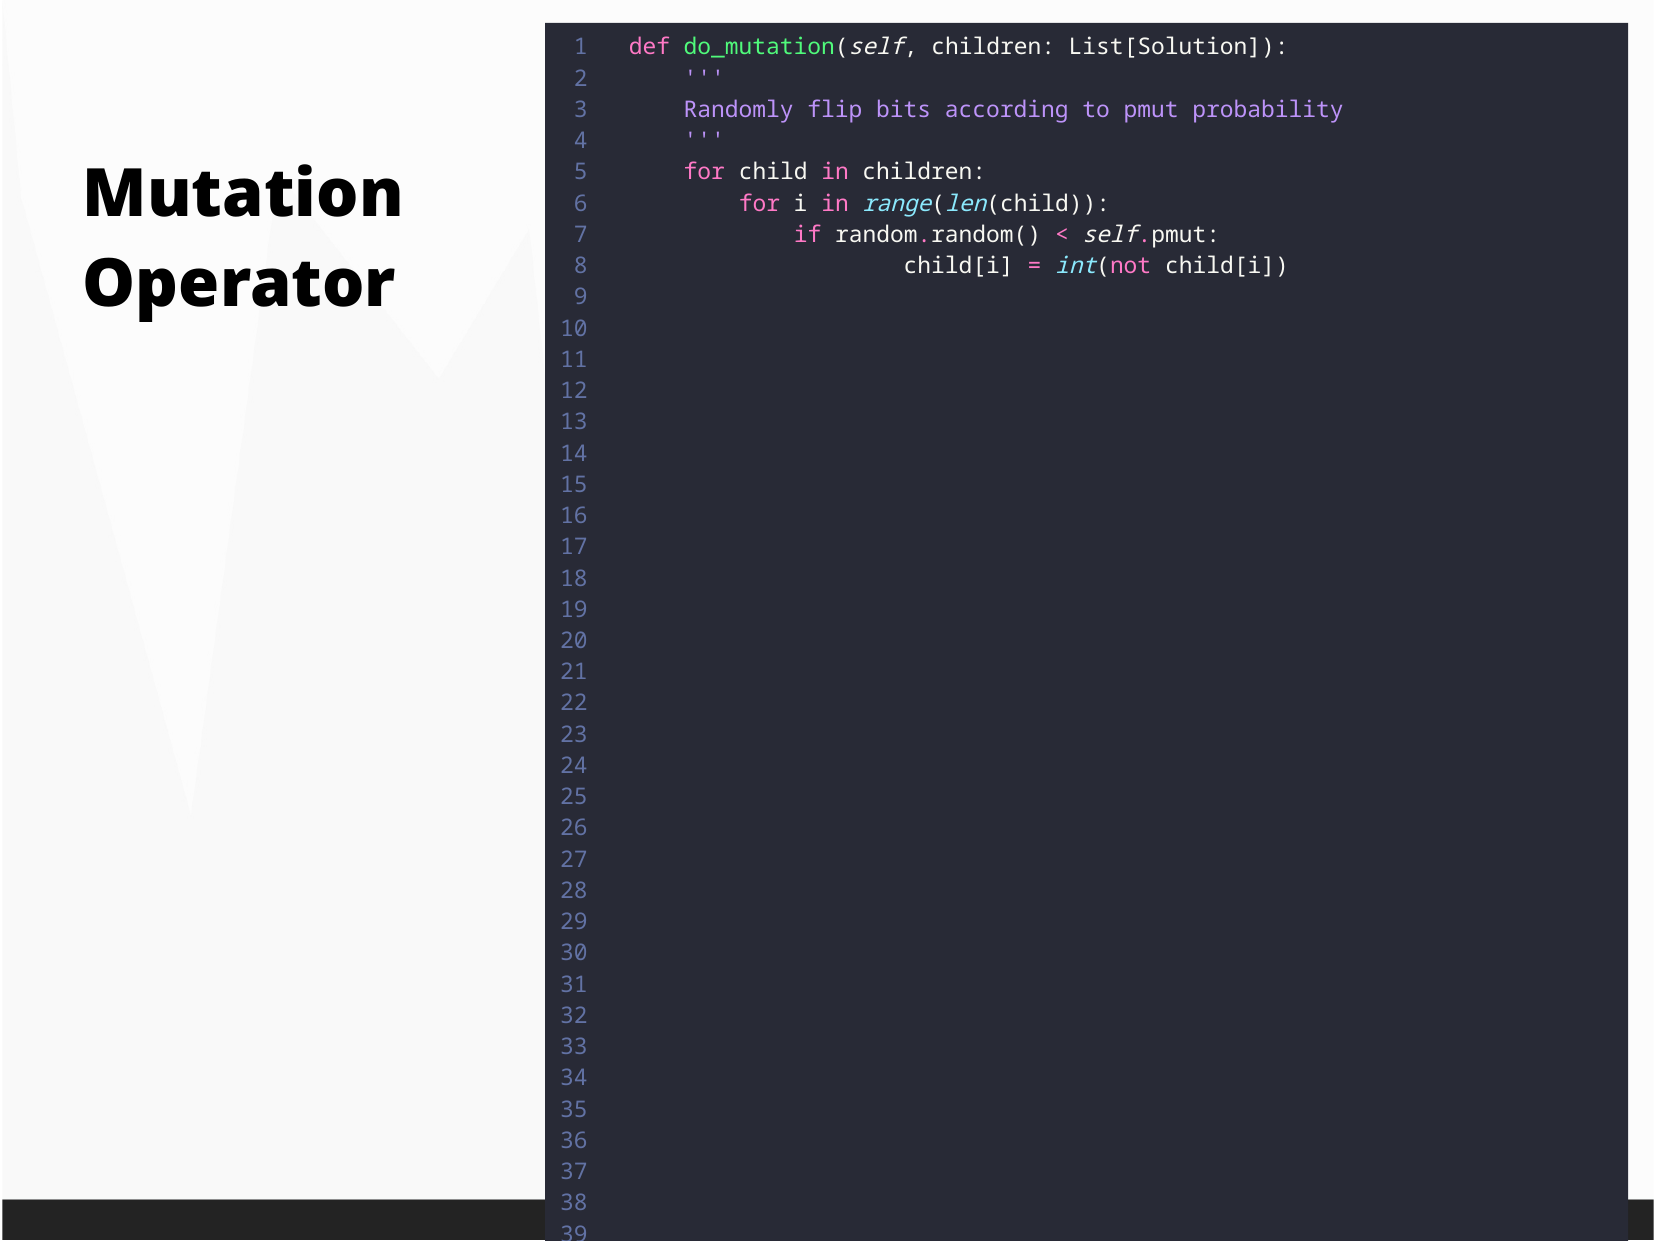

1 def do_mutation(self, children: List[Solution]):
 2 '''
 3 Randomly flip bits according to pmut probability
 4 '''
 5 for child in children:
 6 for i in range(len(child)):
 7 if random.random() < self.pmut:
 8 child[i] = int(not child[i])
 9
10
11
12
13
14
15
16
17
18
19
20
21
22
23
24
25
26
27
28
29
30
31
32
33
34
35
36
37
38
39
40
41
# Mutation Operator